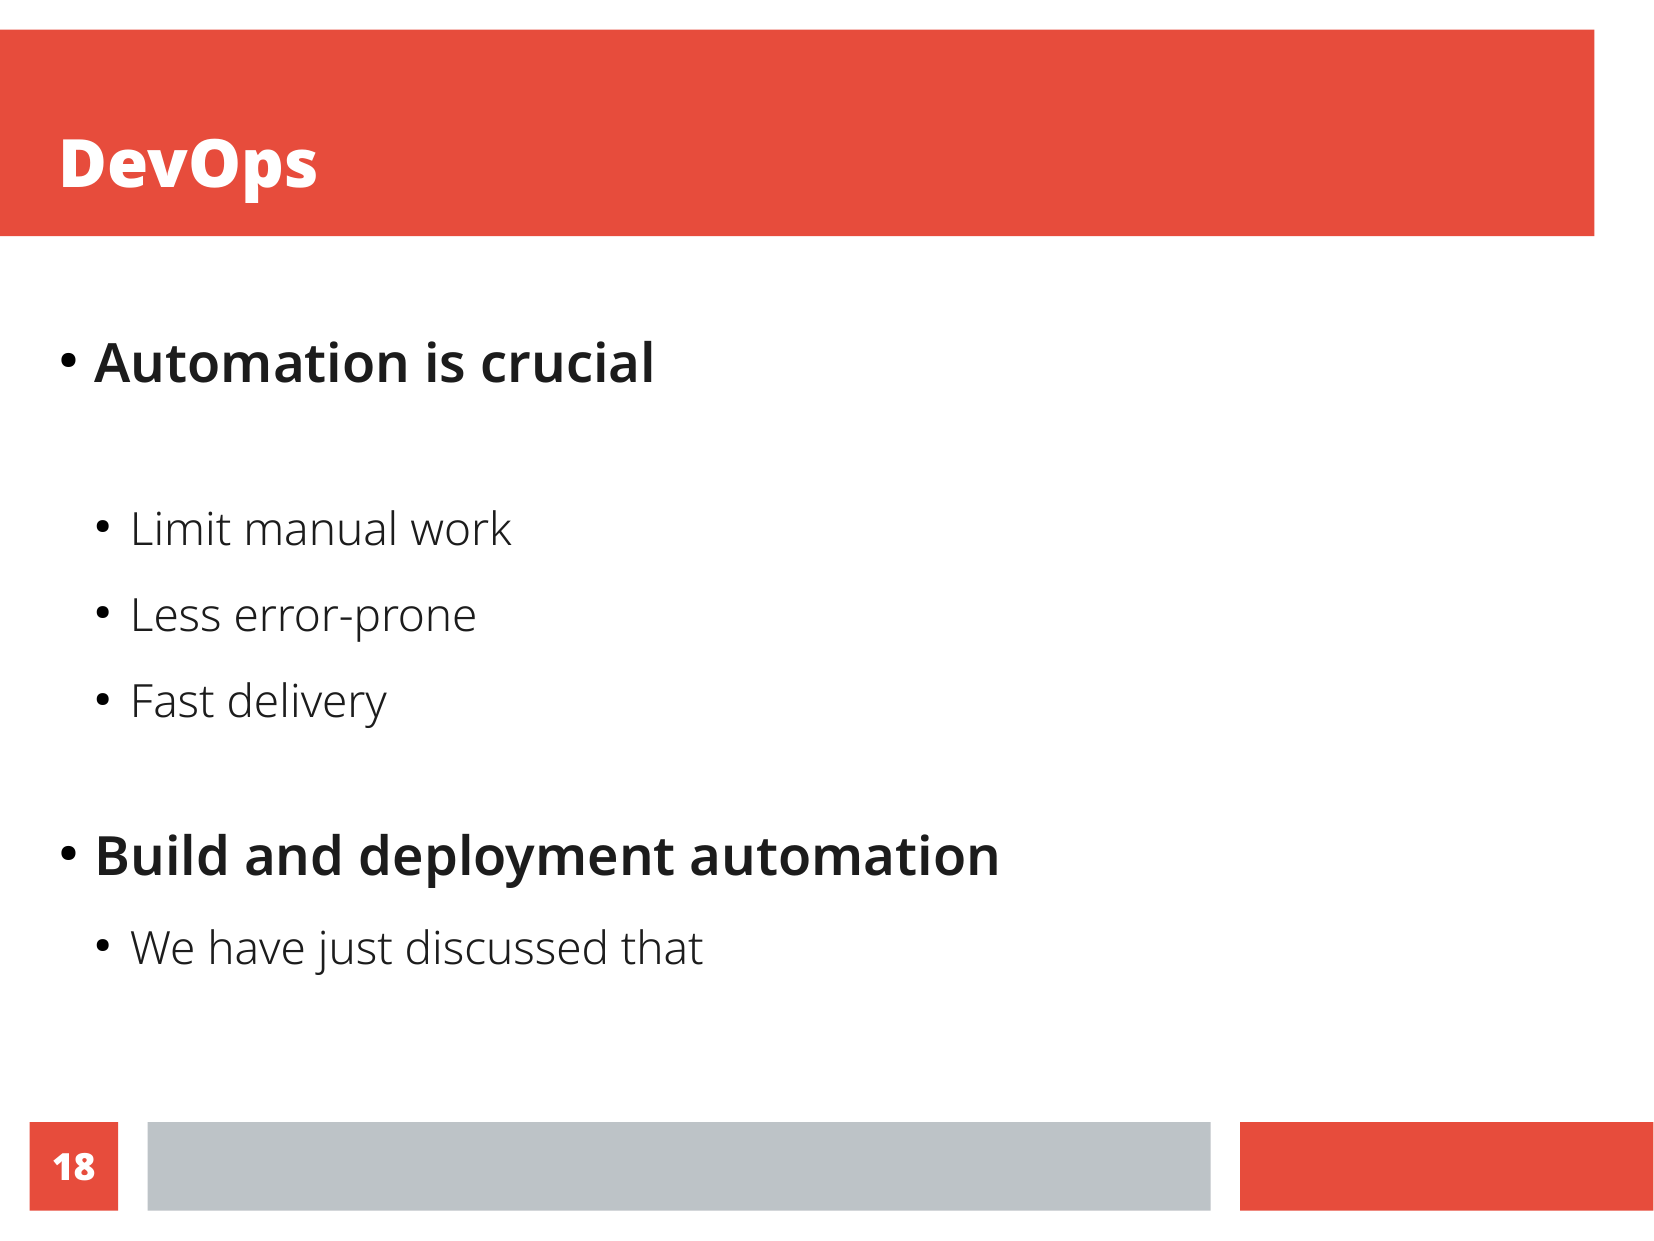

# DevOps
Automation is crucial
Limit manual work
Less error-prone
Fast delivery
Build and deployment automation
We have just discussed that
18